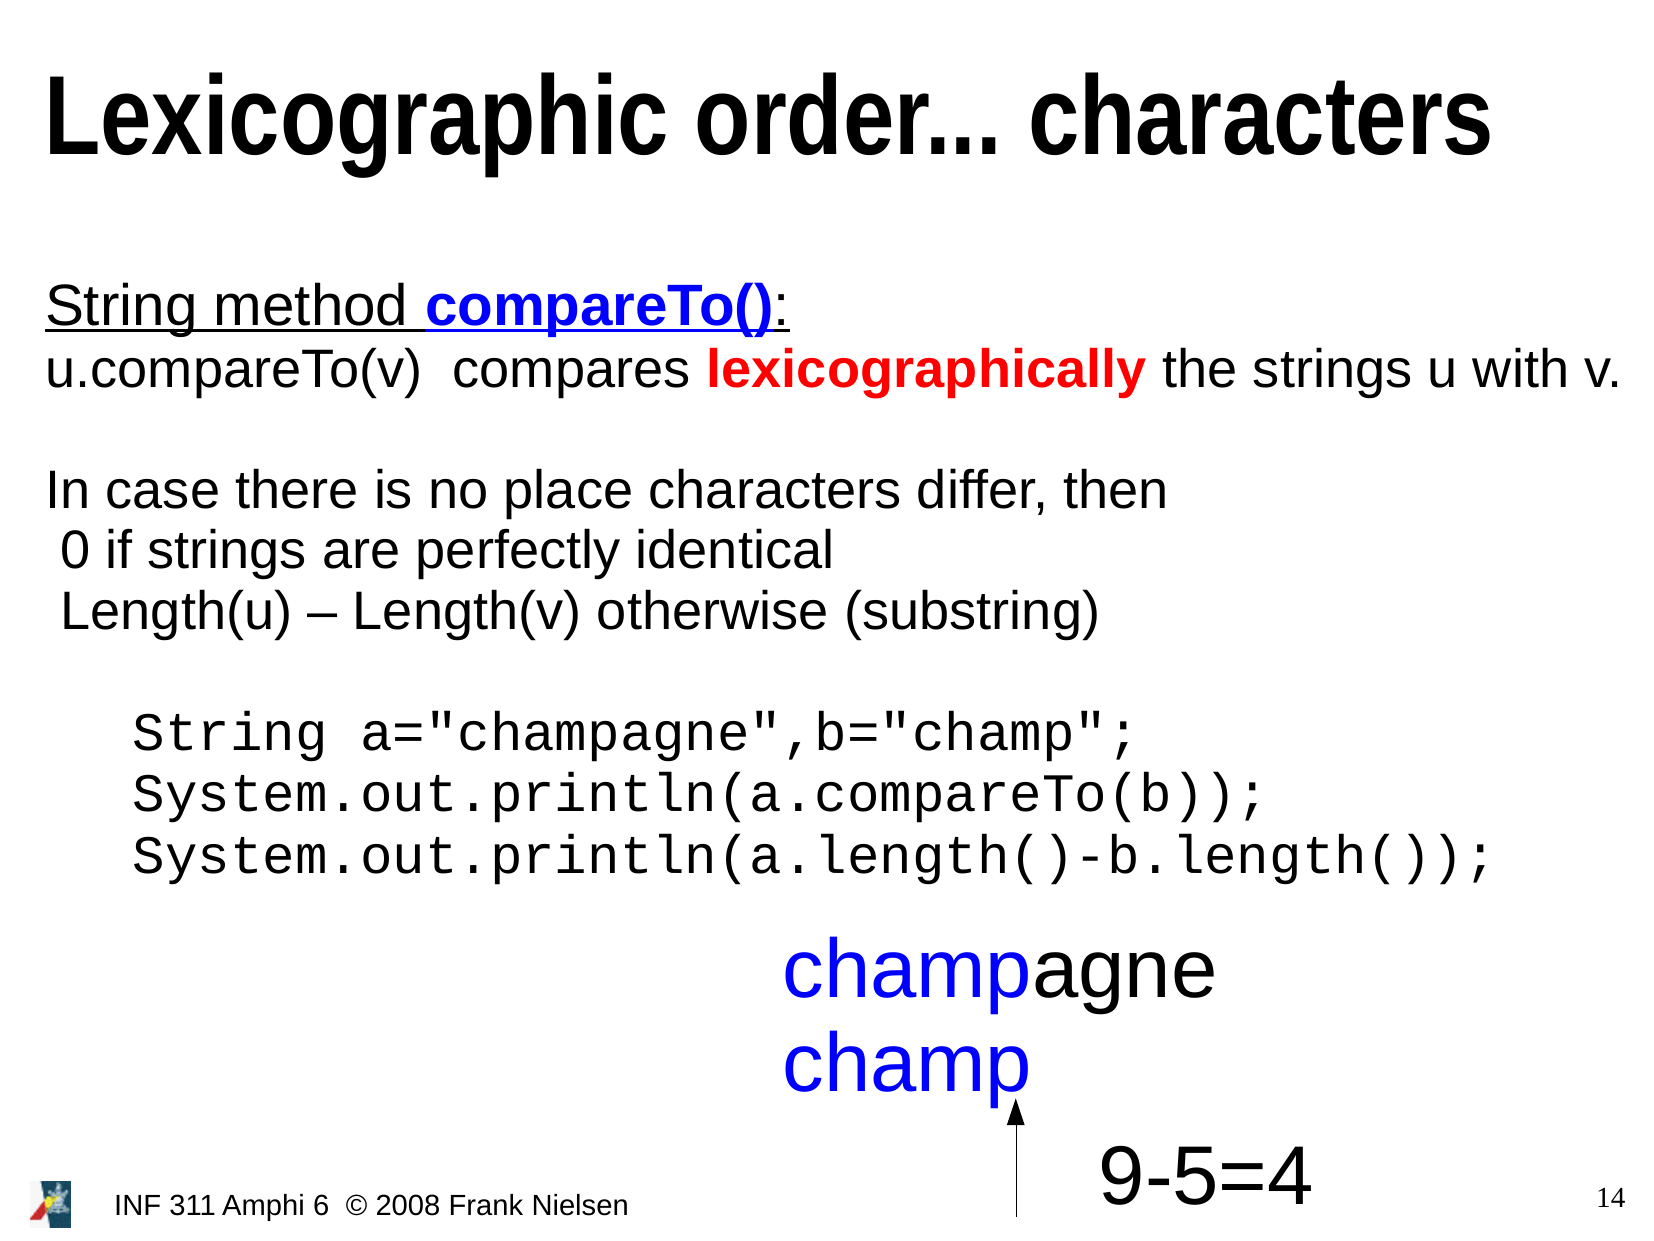

Lexicographic order... characters
String method compareTo():
u.compareTo(v) compares lexicographically the strings u with v.
In case there is no place characters differ, then
 0 if strings are perfectly identical
 Length(u) – Length(v) otherwise (substring)
String a="champagne",b="champ";
System.out.println(a.compareTo(b));
System.out.println(a.length()-b.length());
champagne
champ
9-5=4